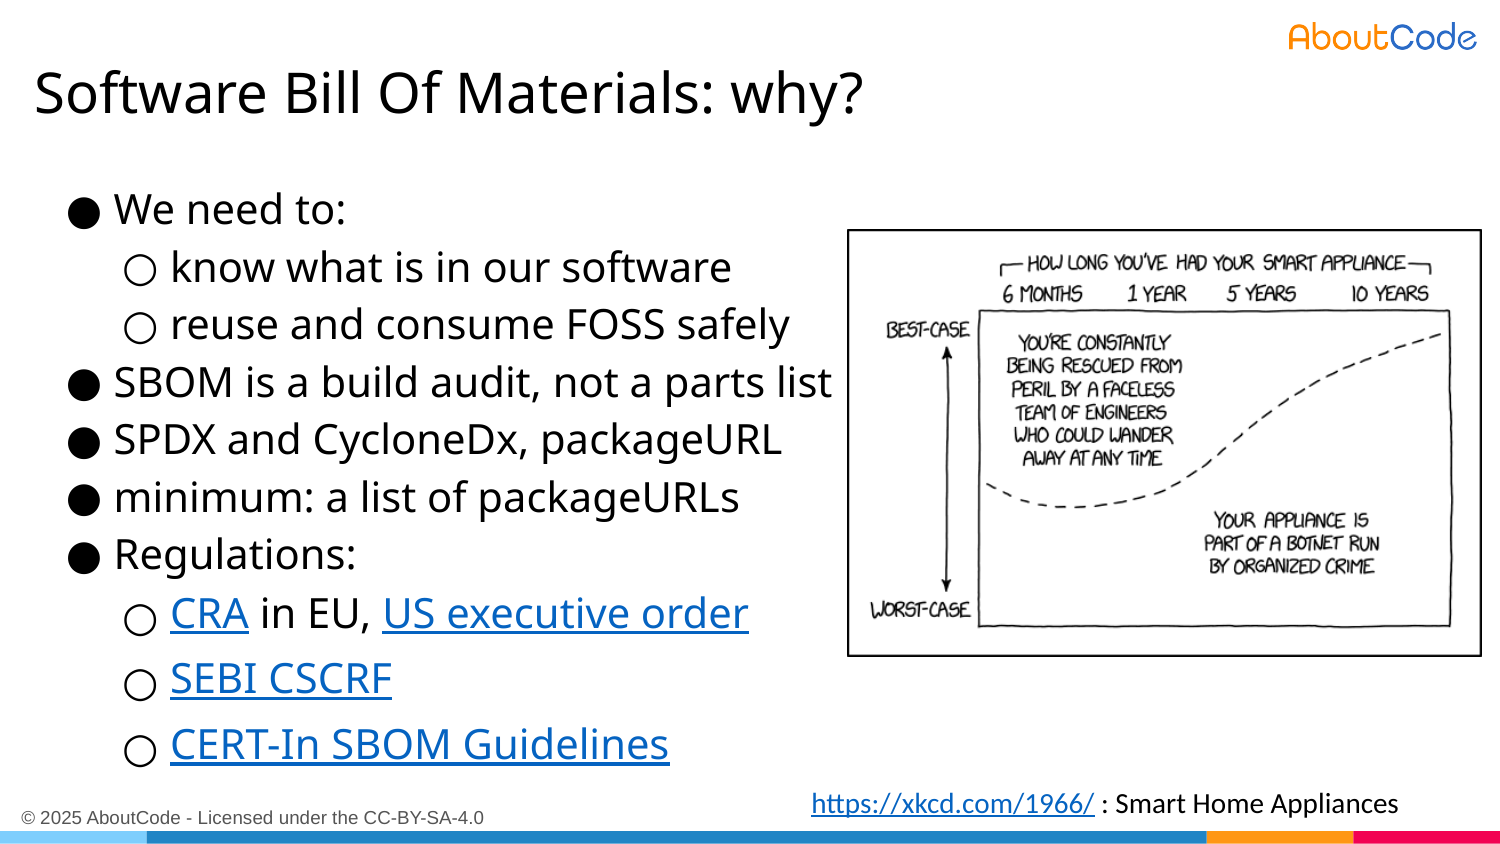

# Software Bill Of Materials: why?
We need to:
know what is in our software
reuse and consume FOSS safely
SBOM is a build audit, not a parts list
SPDX and CycloneDx, packageURL
minimum: a list of packageURLs
Regulations:
CRA in EU, US executive order
SEBI CSCRF
CERT-In SBOM Guidelines
https://xkcd.com/1966/ : Smart Home Appliances